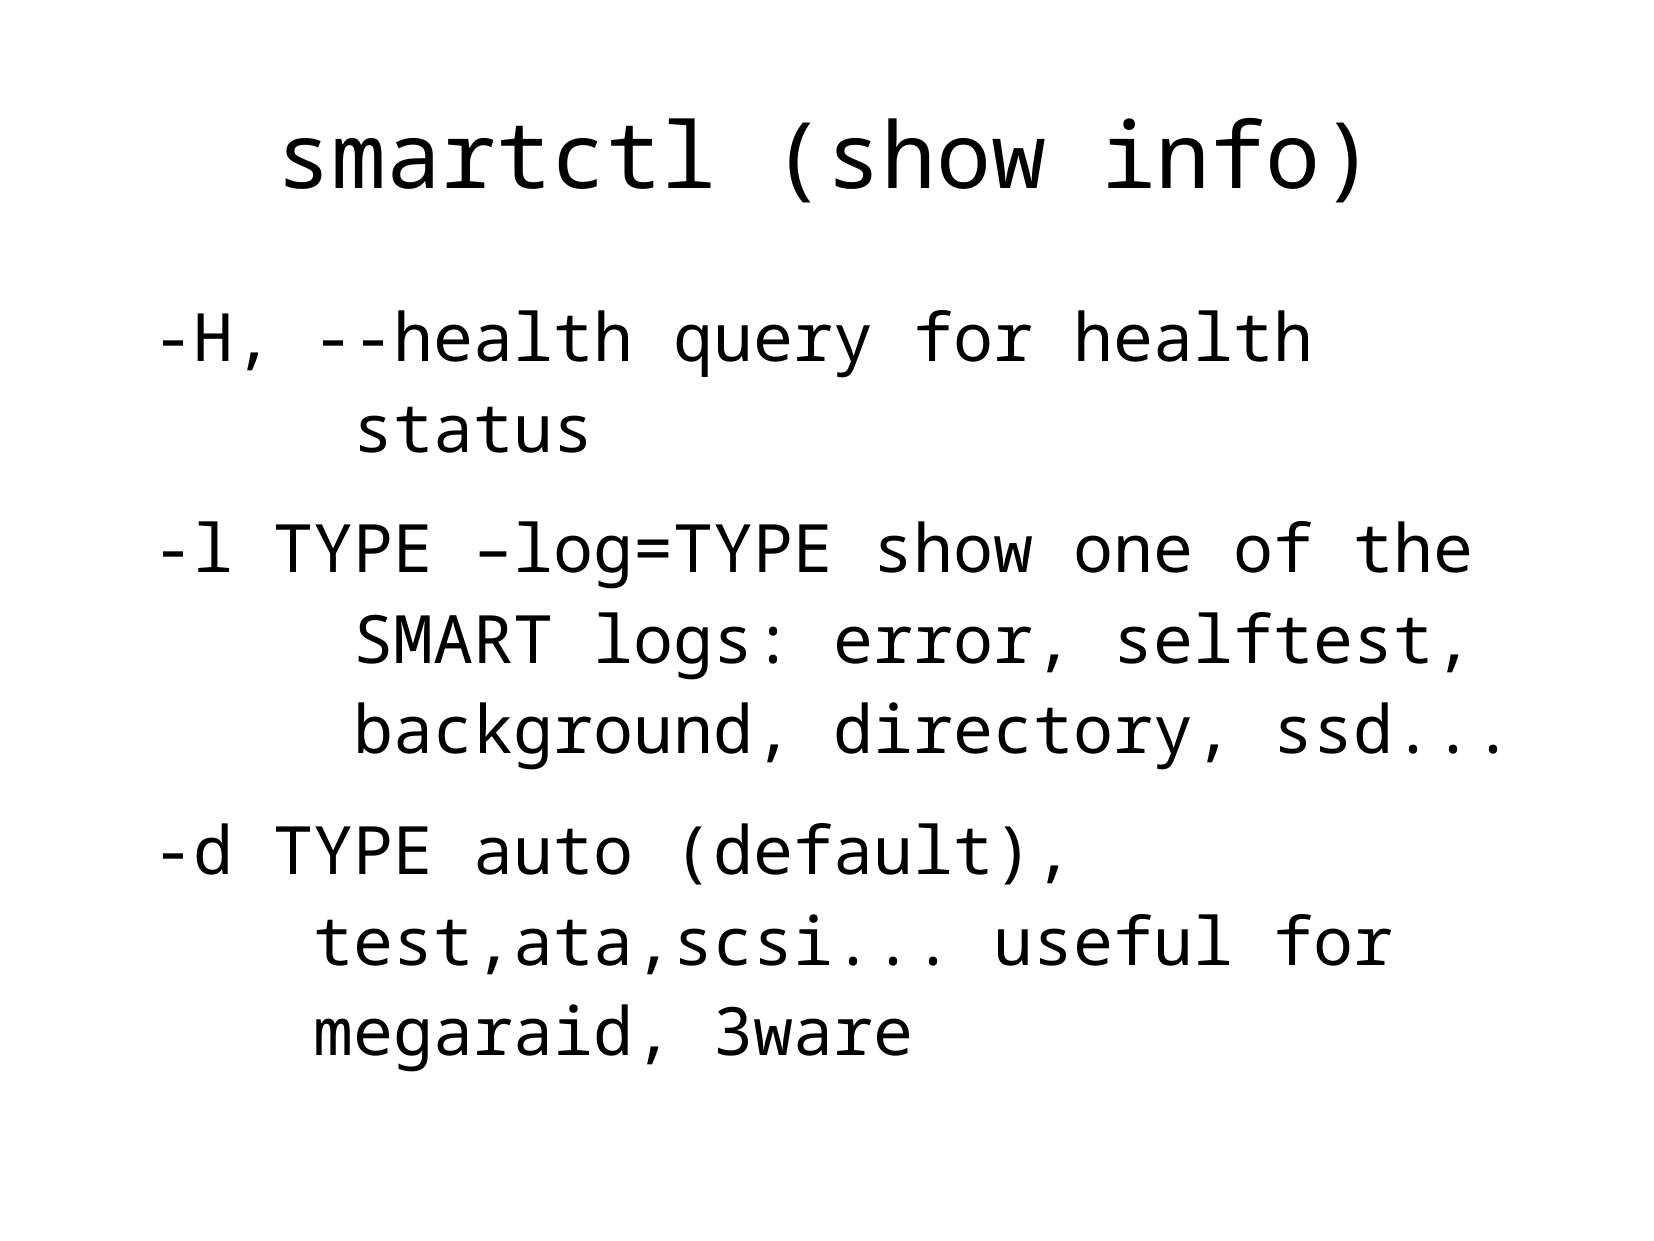

# smartctl (show info)
-H, --health query for health status
-l TYPE –log=TYPE show one of the SMART logs: error, selftest, background, directory, ssd...
-d TYPE auto (default), test,ata,scsi... useful for megaraid, 3ware